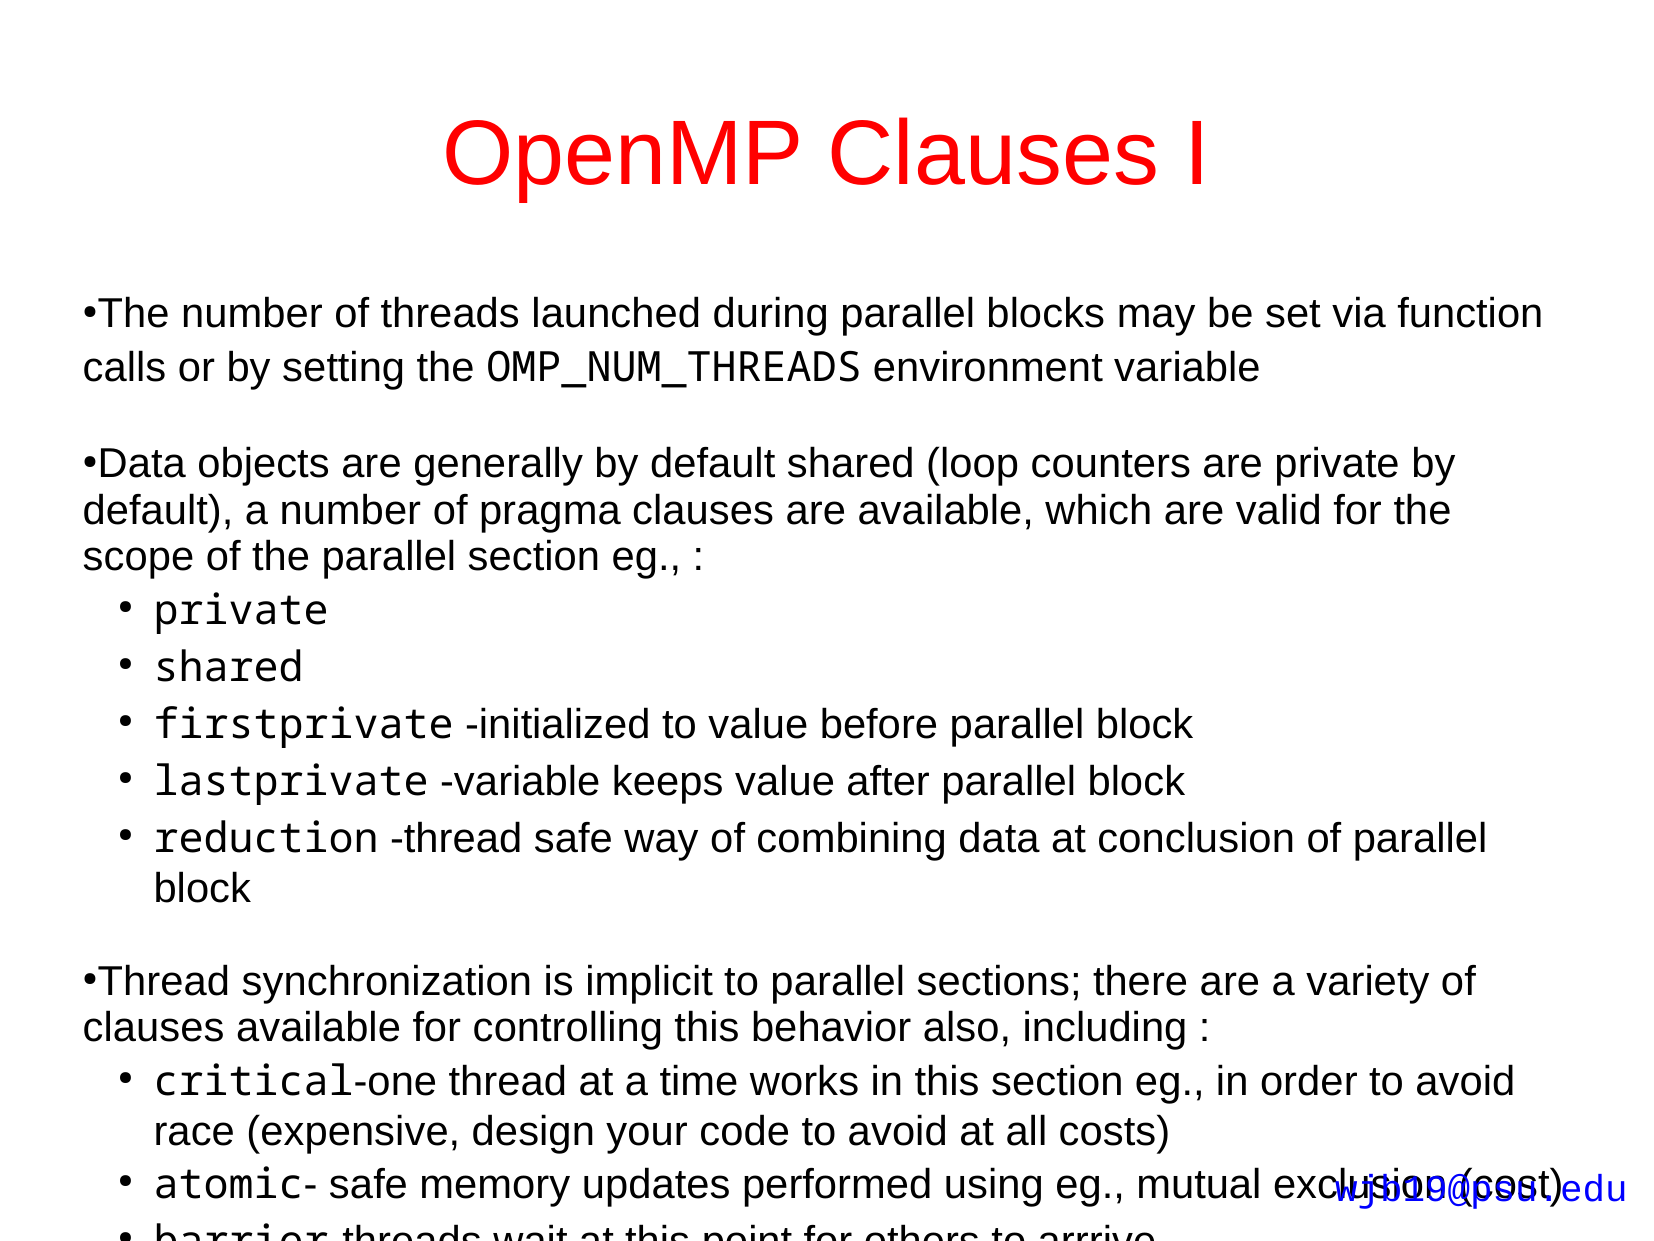

# OpenMP Clauses I
The number of threads launched during parallel blocks may be set via function calls or by setting the OMP_NUM_THREADS environment variable
Data objects are generally by default shared (loop counters are private by default), a number of pragma clauses are available, which are valid for the scope of the parallel section eg., :
private
shared
firstprivate -initialized to value before parallel block
lastprivate -variable keeps value after parallel block
reduction -thread safe way of combining data at conclusion of parallel block
Thread synchronization is implicit to parallel sections; there are a variety of clauses available for controlling this behavior also, including :
critical-one thread at a time works in this section eg., in order to avoid race (expensive, design your code to avoid at all costs)
atomic- safe memory updates performed using eg., mutual exclusion (cost)
barrier-threads wait at this point for others to arrrive
wjb19@psu.edu